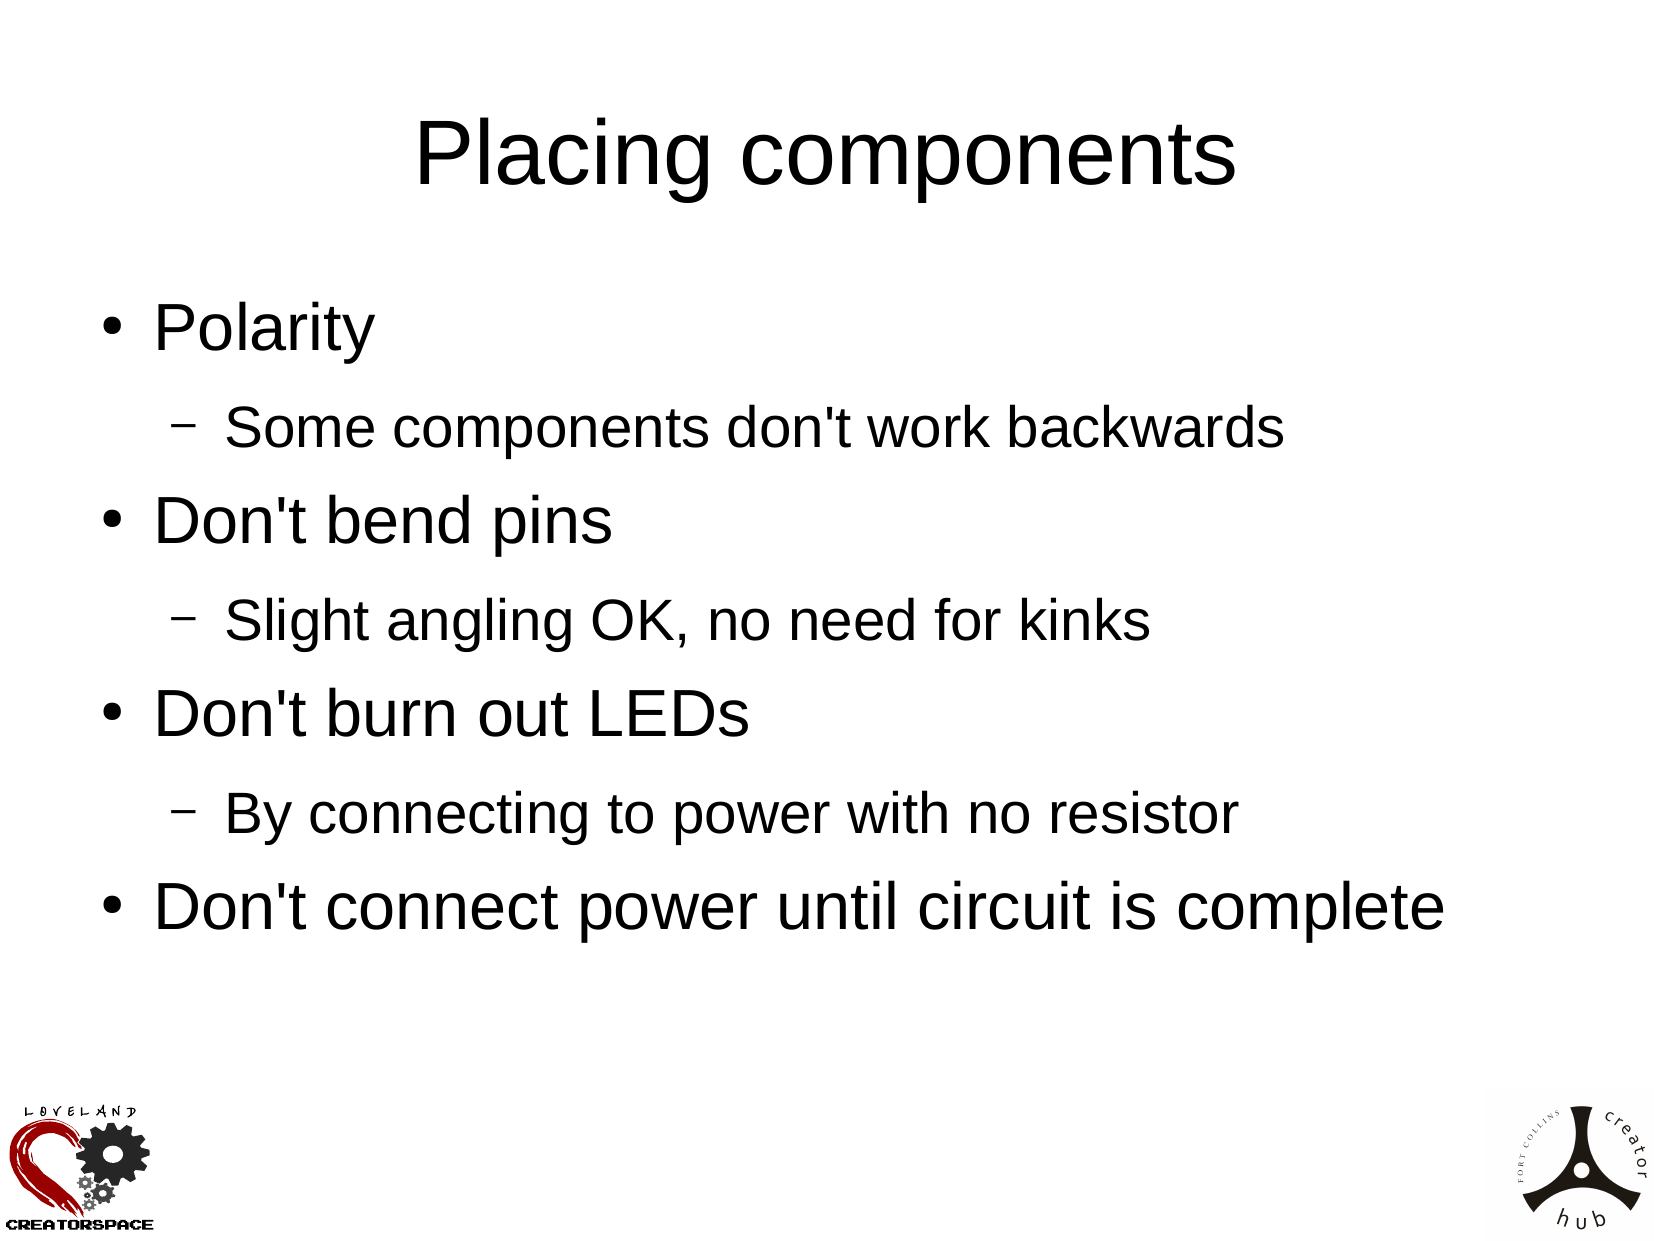

# Placing components
Polarity
Some components don't work backwards
Don't bend pins
Slight angling OK, no need for kinks
Don't burn out LEDs
By connecting to power with no resistor
Don't connect power until circuit is complete